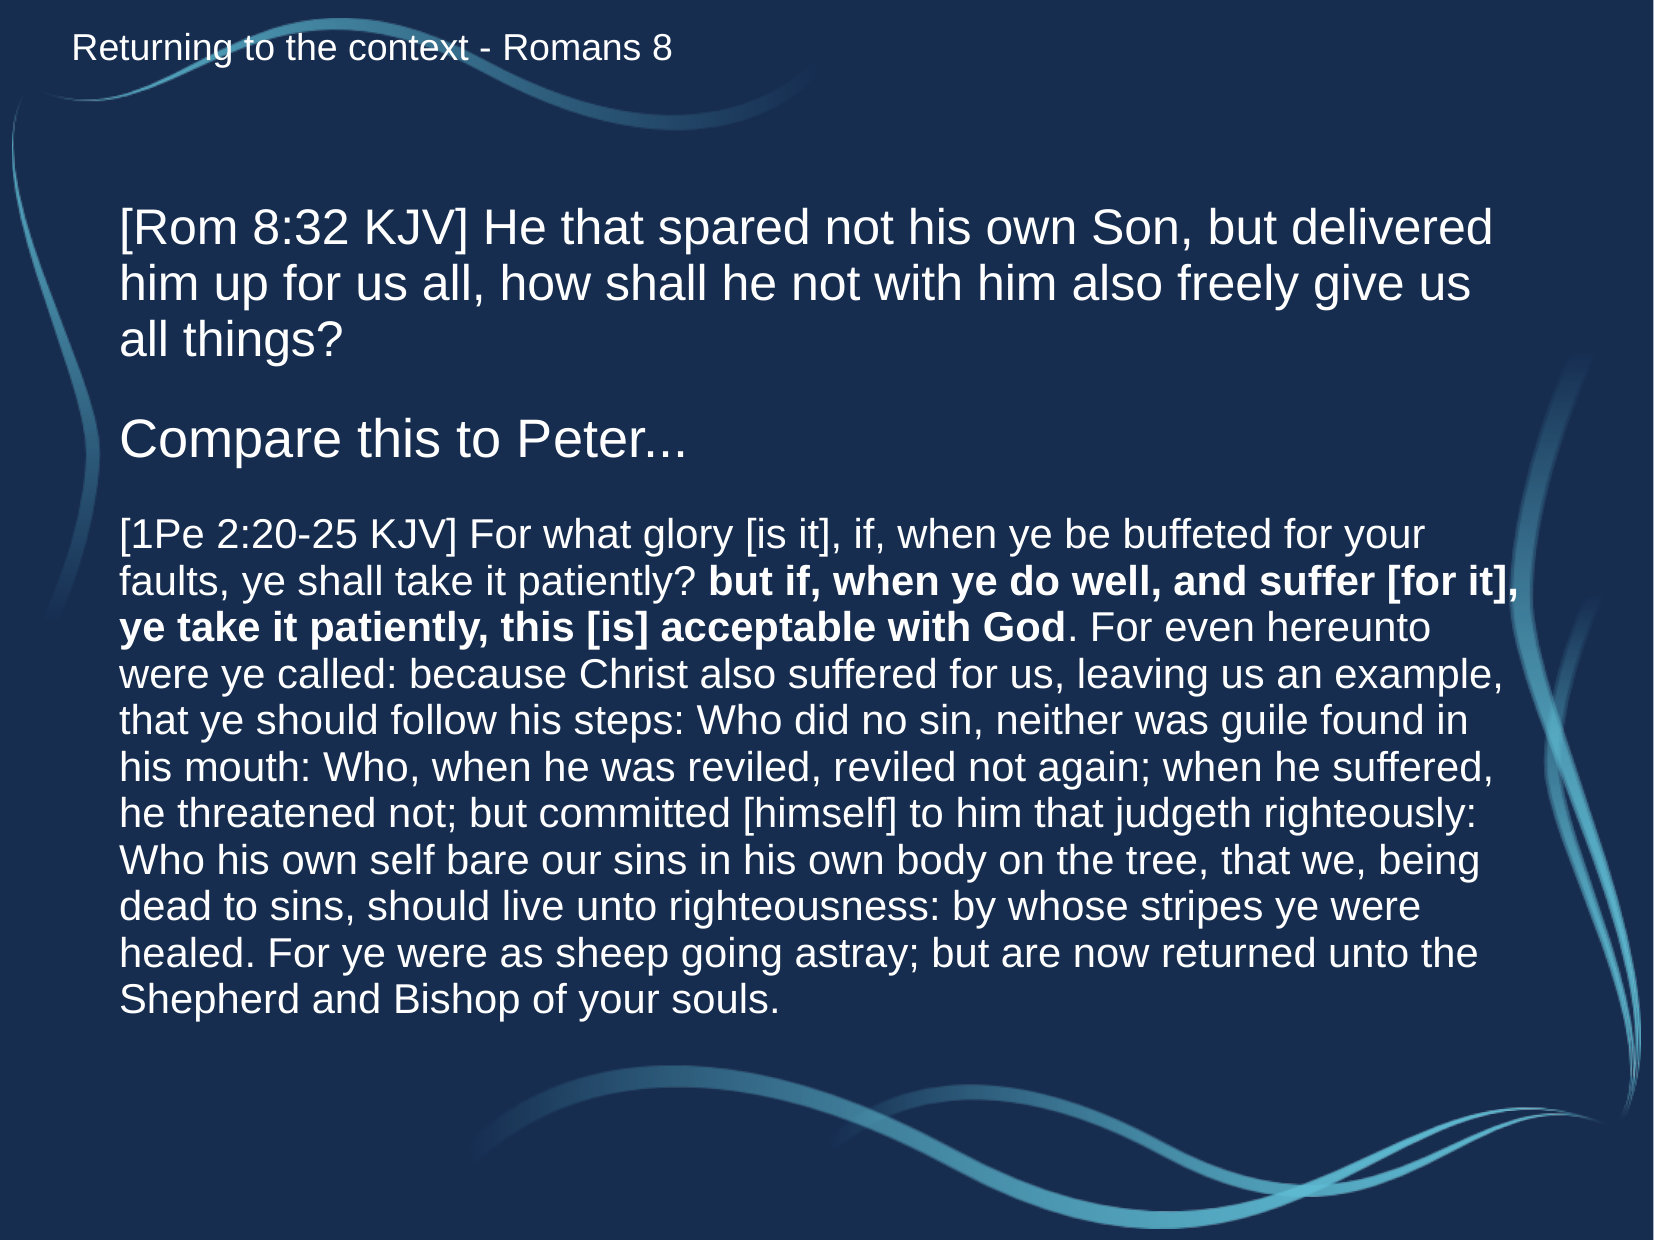

Returning to the context - Romans 8
[Rom 8:32 KJV] He that spared not his own Son, but delivered him up for us all, how shall he not with him also freely give us all things?
Compare this to Peter...
[1Pe 2:20-25 KJV] For what glory [is it], if, when ye be buffeted for your faults, ye shall take it patiently? but if, when ye do well, and suffer [for it], ye take it patiently, this [is] acceptable with God. For even hereunto were ye called: because Christ also suffered for us, leaving us an example, that ye should follow his steps: Who did no sin, neither was guile found in his mouth: Who, when he was reviled, reviled not again; when he suffered, he threatened not; but committed [himself] to him that judgeth righteously: Who his own self bare our sins in his own body on the tree, that we, being dead to sins, should live unto righteousness: by whose stripes ye were healed. For ye were as sheep going astray; but are now returned unto the Shepherd and Bishop of your souls.